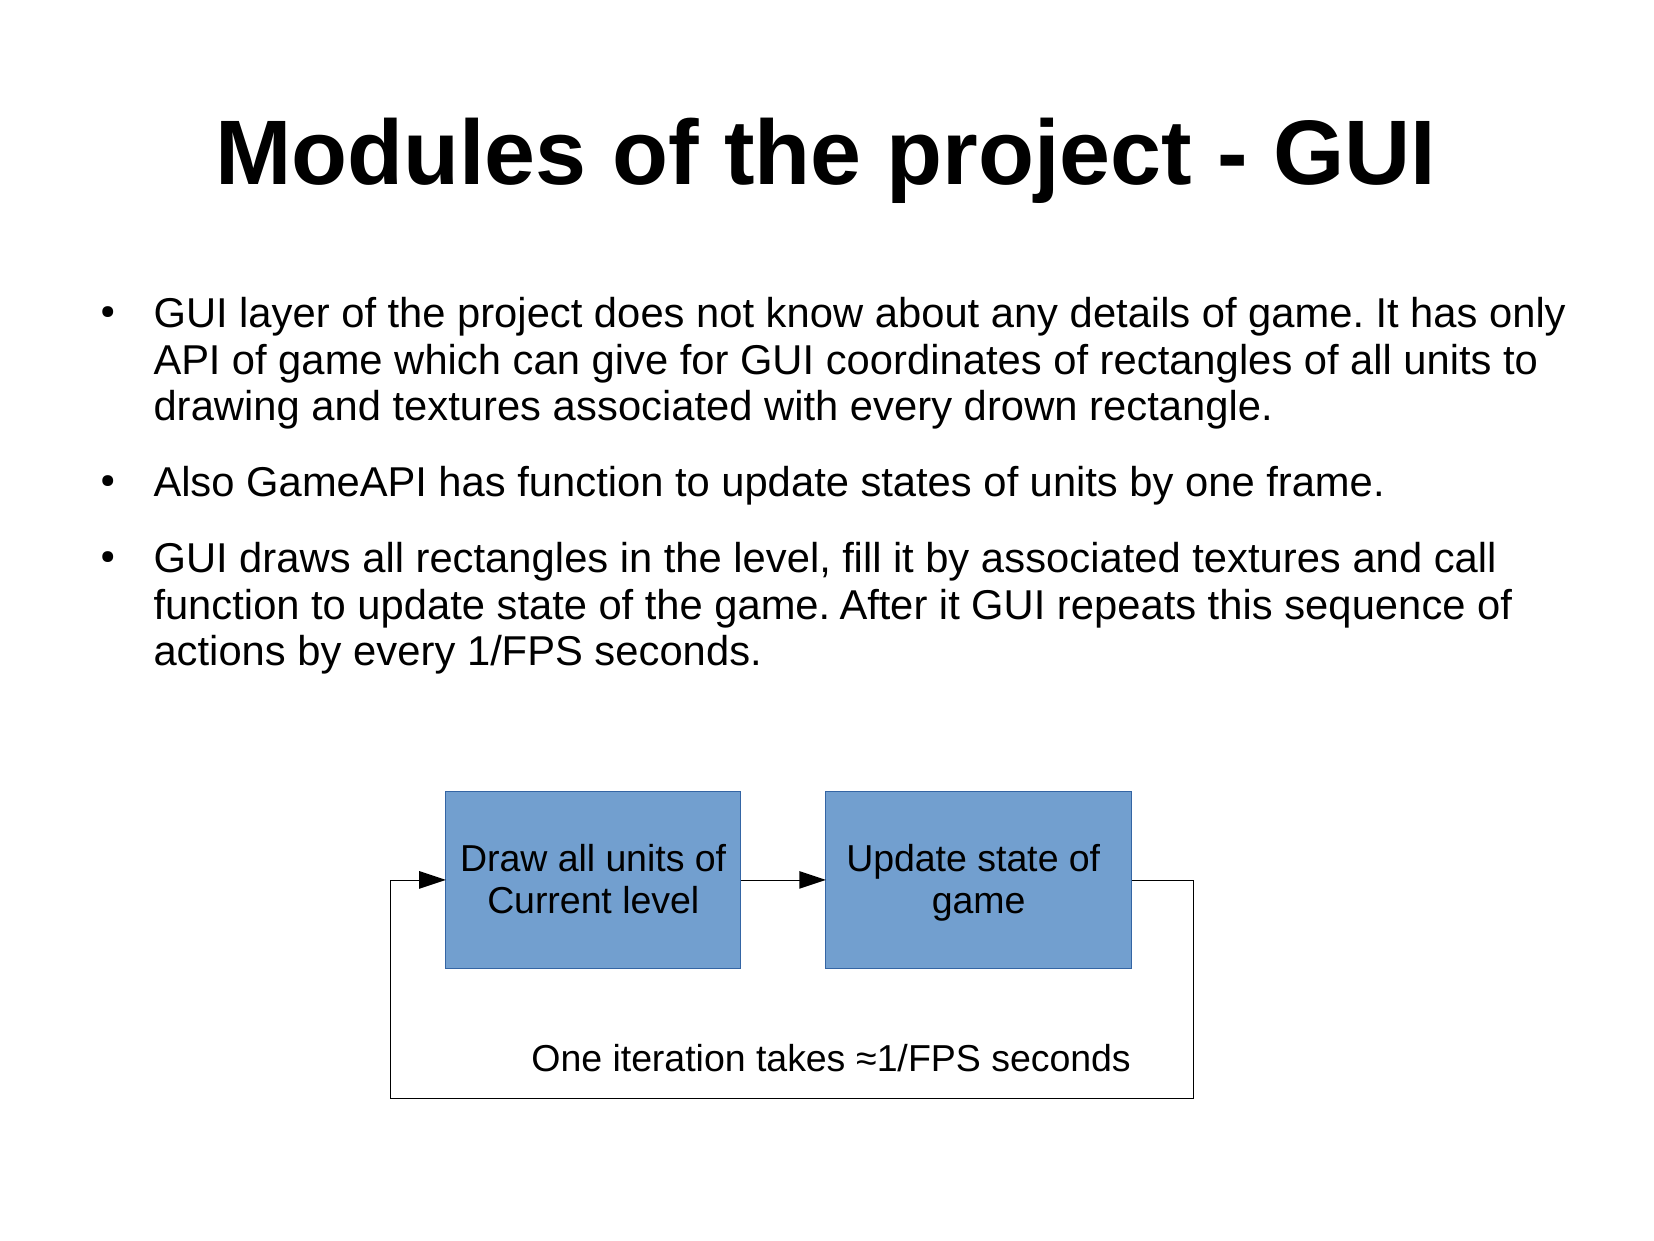

# Modules of the project - GUI
GUI layer of the project does not know about any details of game. It has only API of game which can give for GUI coordinates of rectangles of all units to drawing and textures associated with every drown rectangle.
Also GameAPI has function to update states of units by one frame.
GUI draws all rectangles in the level, fill it by associated textures and call function to update state of the game. After it GUI repeats this sequence of actions by every 1/FPS seconds.
Draw all units of
Current level
Update state of
game
One iteration takes ≈1/FPS seconds